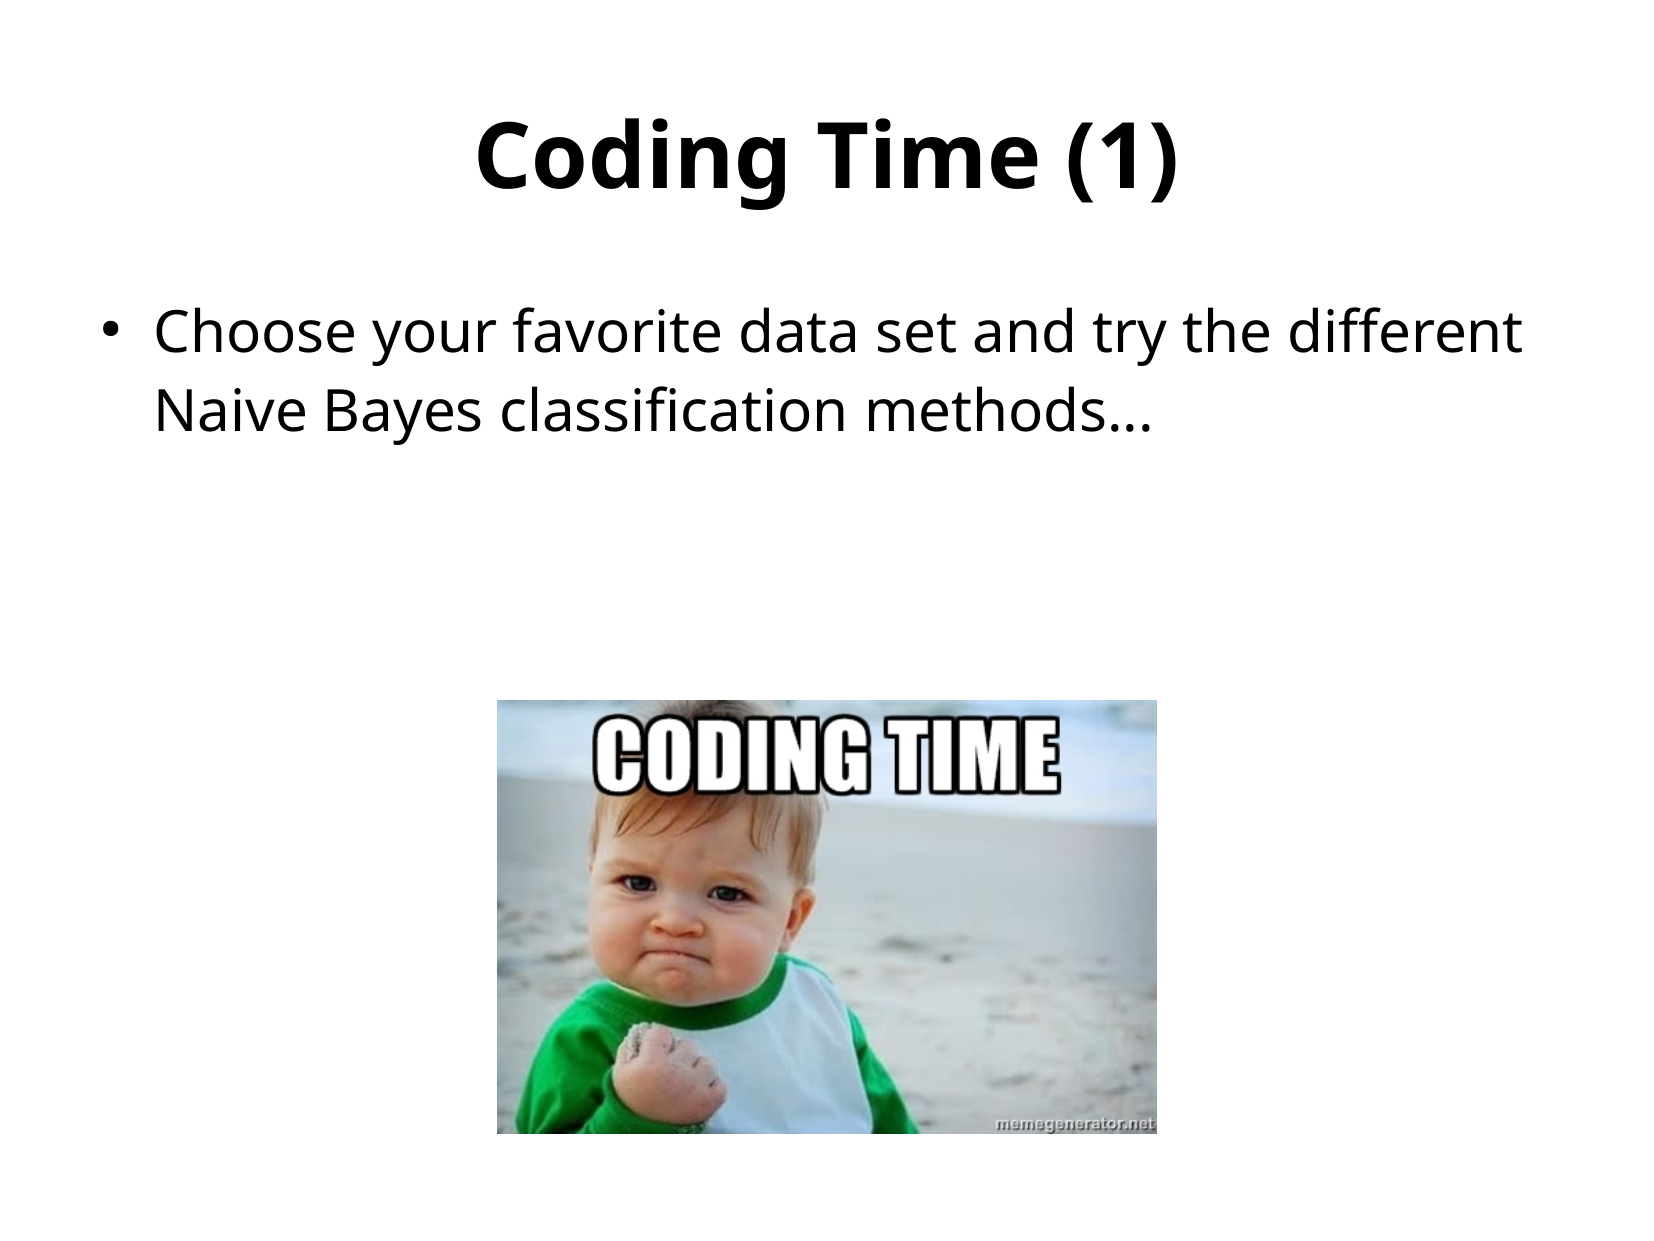

# Coding Time (1)
Choose your favorite data set and try the different Naive Bayes classification methods...